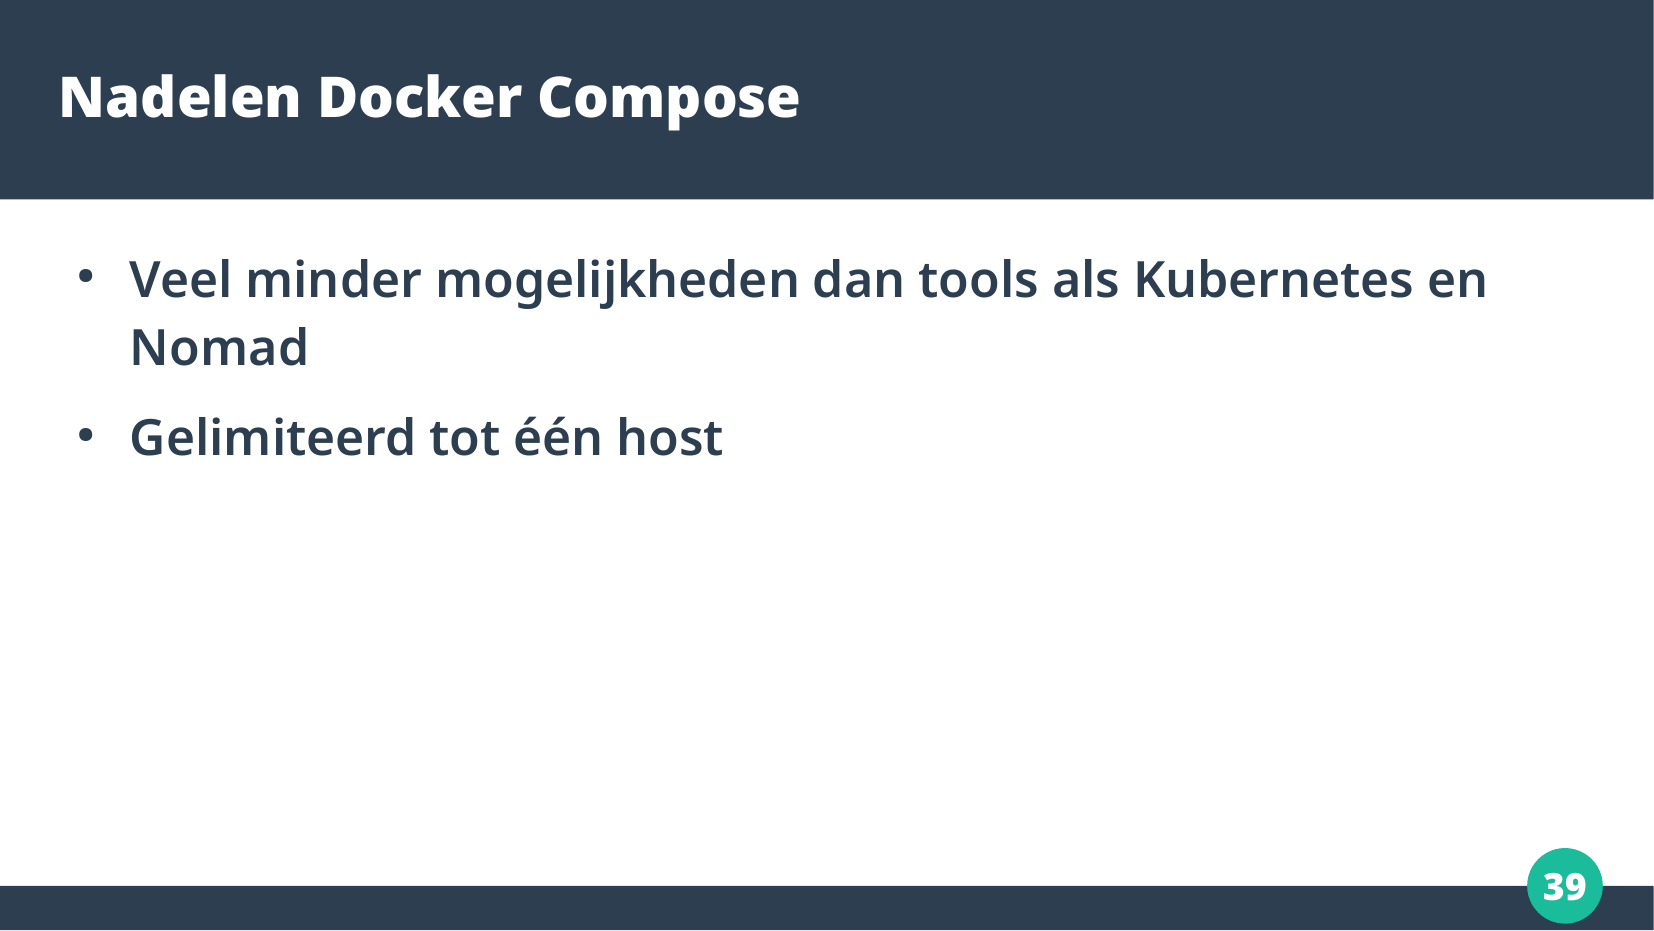

# Nadelen Docker Compose
Veel minder mogelijkheden dan tools als Kubernetes en Nomad
Gelimiteerd tot één host